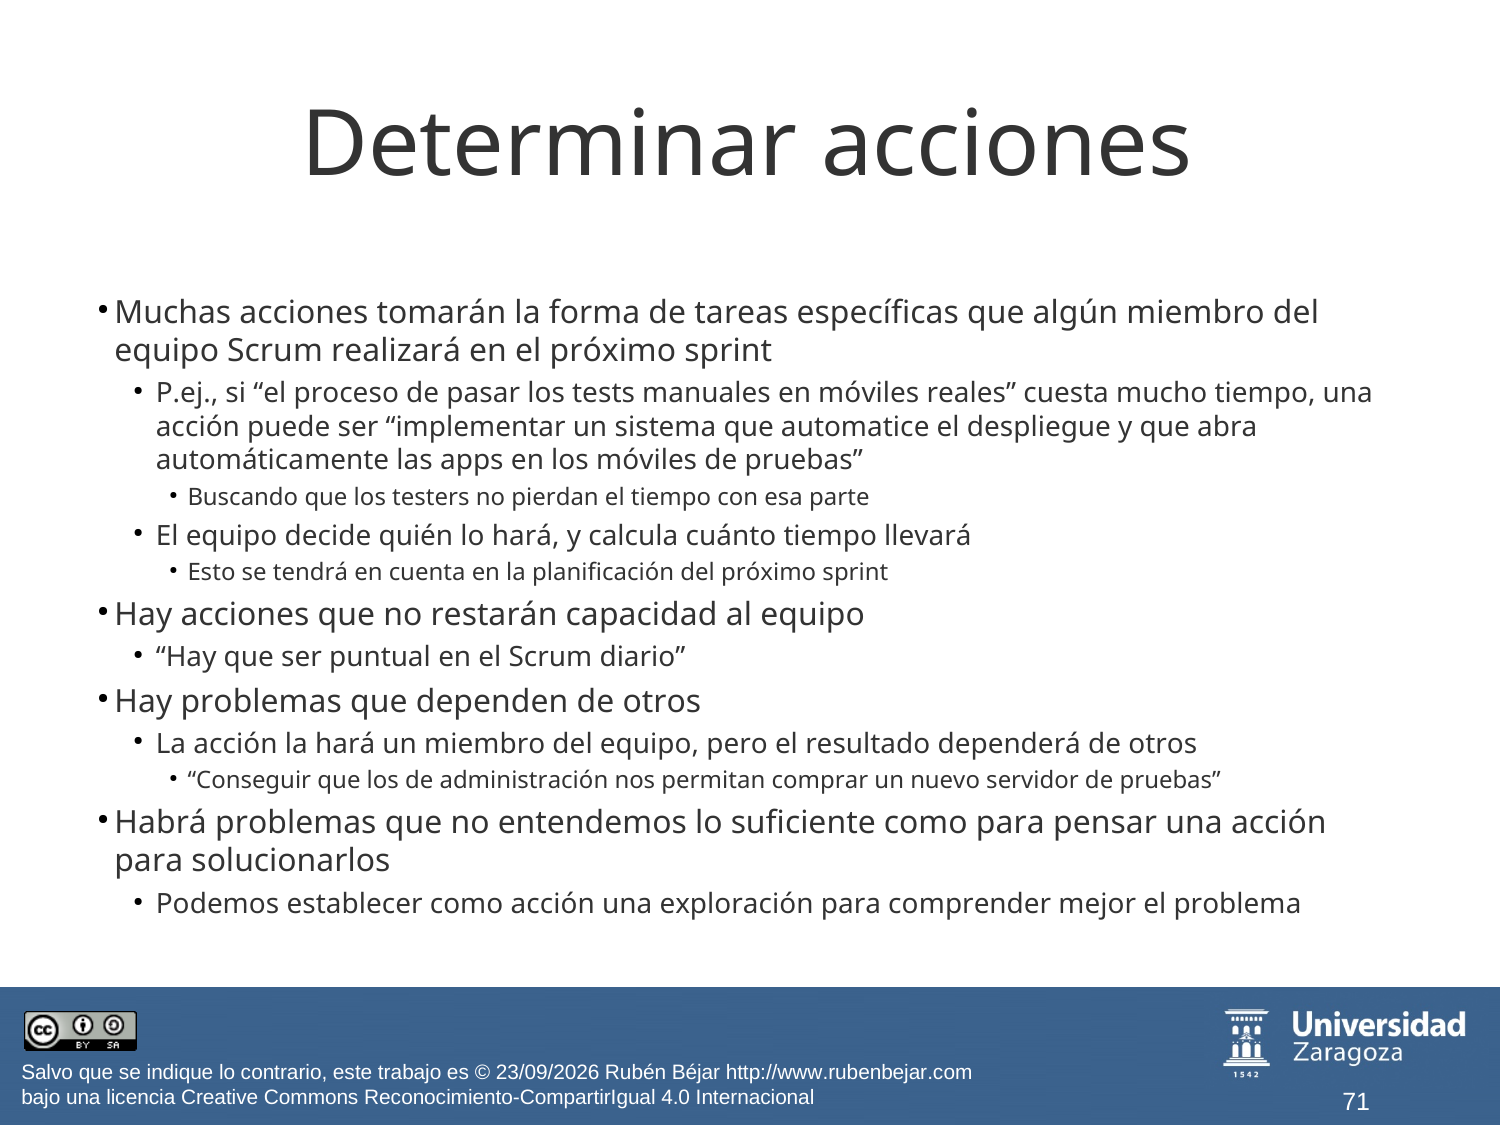

# Determinar acciones
Muchas acciones tomarán la forma de tareas específicas que algún miembro del equipo Scrum realizará en el próximo sprint
P.ej., si “el proceso de pasar los tests manuales en móviles reales” cuesta mucho tiempo, una acción puede ser “implementar un sistema que automatice el despliegue y que abra automáticamente las apps en los móviles de pruebas”
Buscando que los testers no pierdan el tiempo con esa parte
El equipo decide quién lo hará, y calcula cuánto tiempo llevará
Esto se tendrá en cuenta en la planificación del próximo sprint
Hay acciones que no restarán capacidad al equipo
“Hay que ser puntual en el Scrum diario”
Hay problemas que dependen de otros
La acción la hará un miembro del equipo, pero el resultado dependerá de otros
“Conseguir que los de administración nos permitan comprar un nuevo servidor de pruebas”
Habrá problemas que no entendemos lo suficiente como para pensar una acción para solucionarlos
Podemos establecer como acción una exploración para comprender mejor el problema